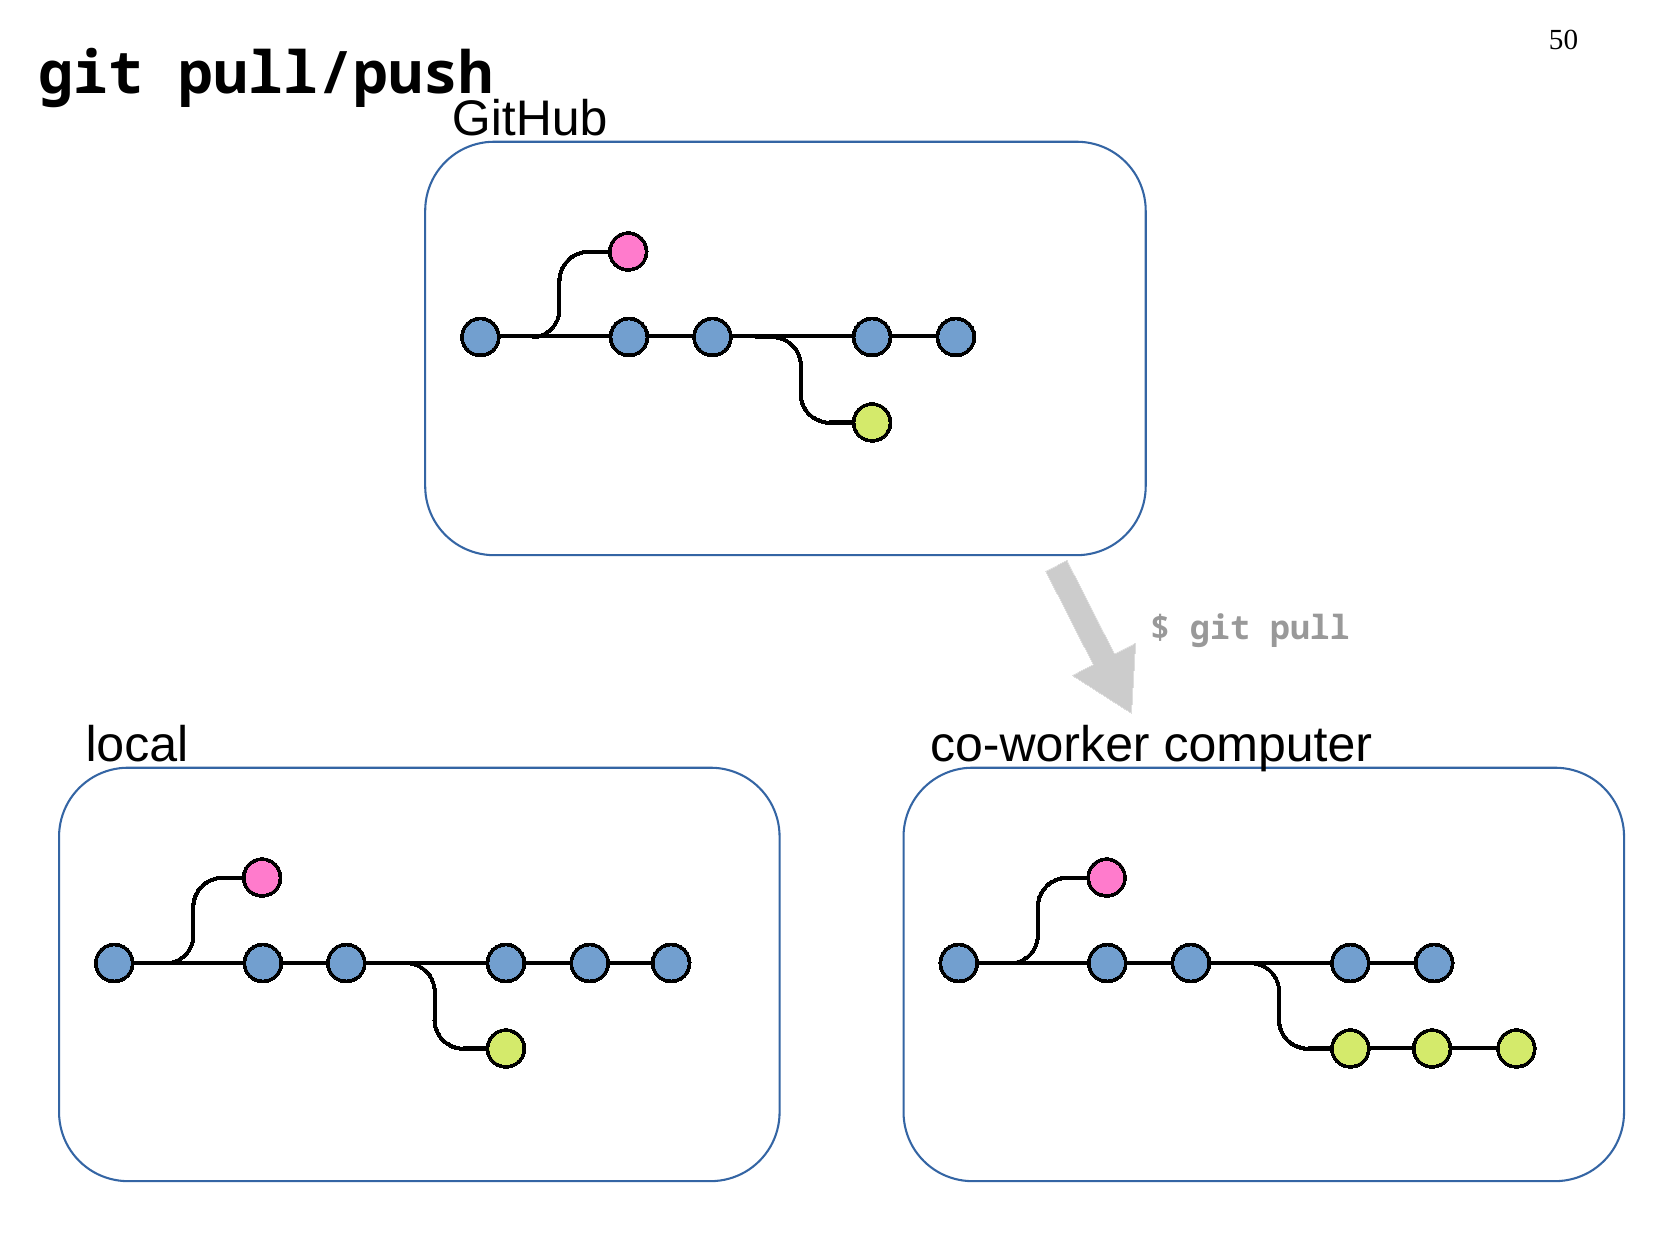

git pull/push
50
GitHub
$ git pull
local
co-worker computer